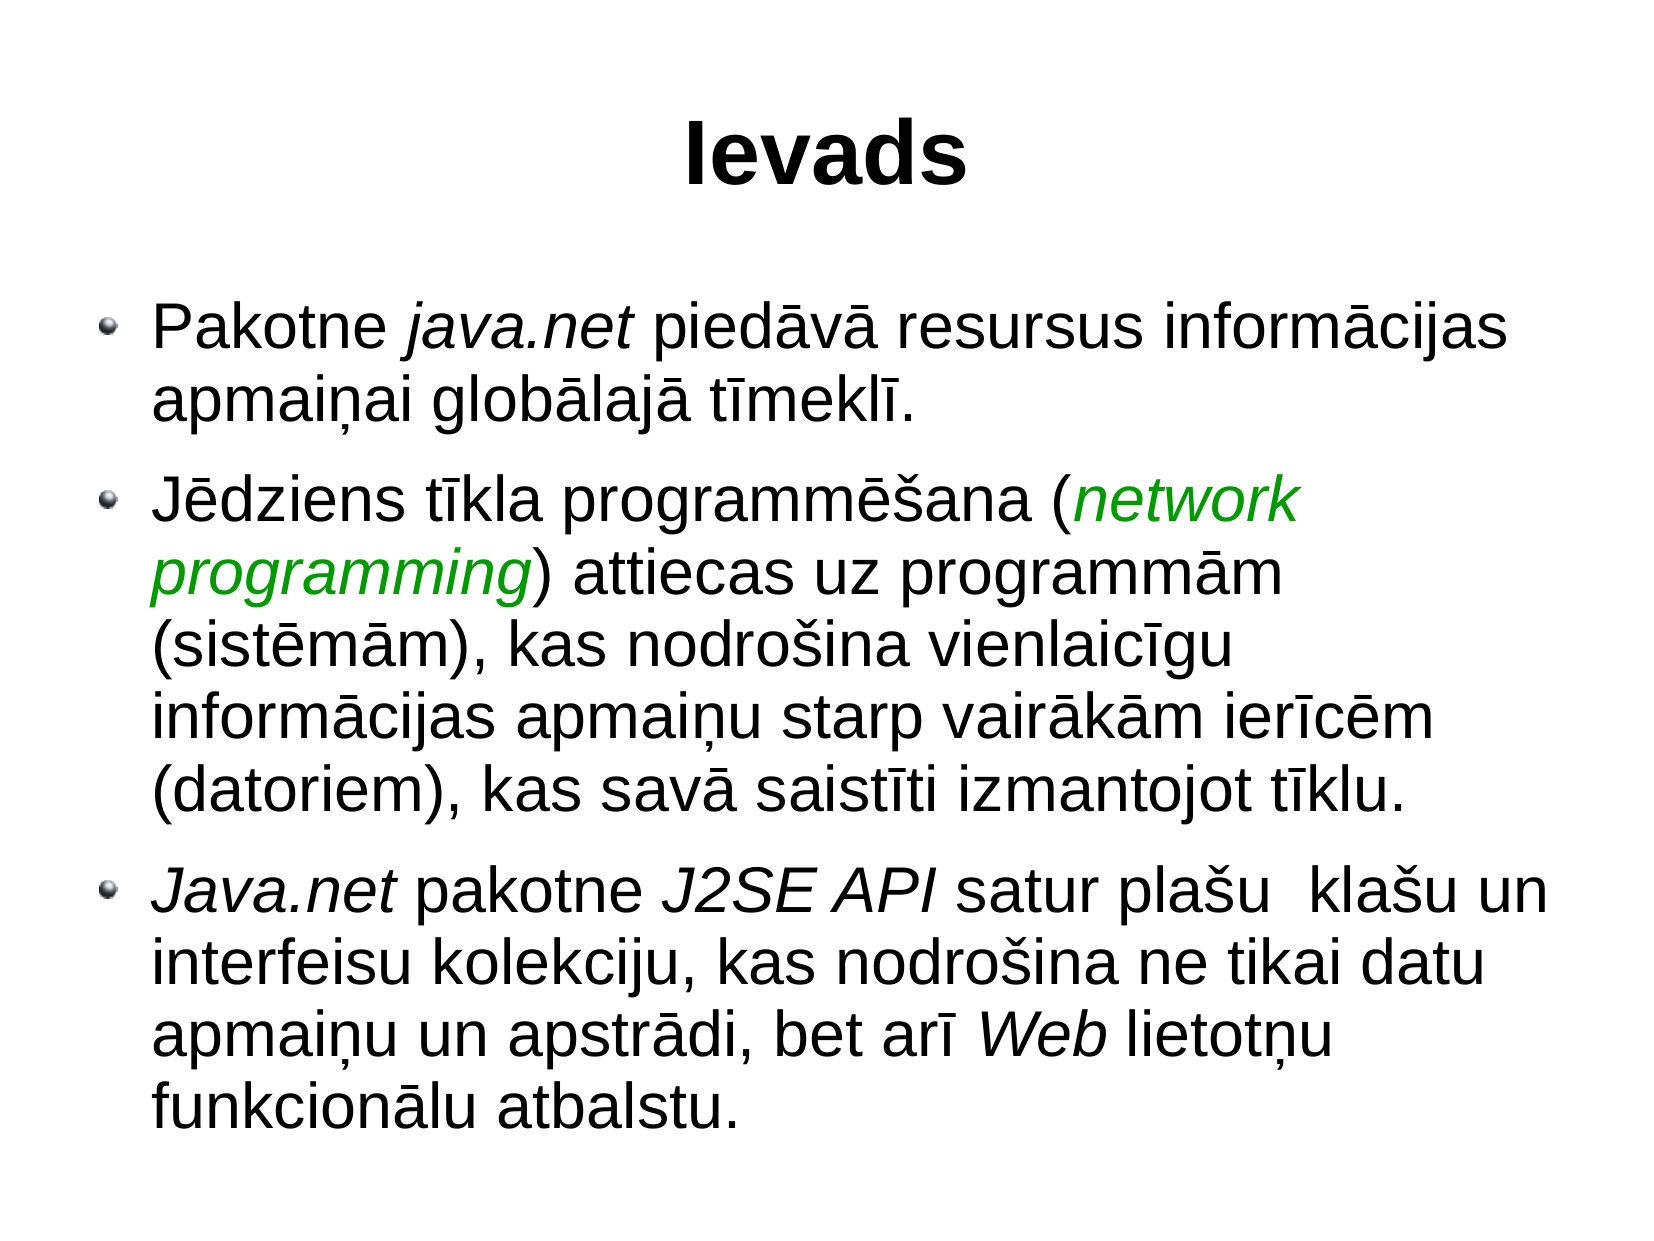

# Ievads
Pakotne java.net piedāvā resursus informācijas apmaiņai globālajā tīmeklī.
Jēdziens tīkla programmēšana (network programming) attiecas uz programmām (sistēmām), kas nodrošina vienlaicīgu informācijas apmaiņu starp vairākām ierīcēm (datoriem), kas savā saistīti izmantojot tīklu.
Java.net pakotne J2SE API satur plašu klašu un interfeisu kolekciju, kas nodrošina ne tikai datu apmaiņu un apstrādi, bet arī Web lietotņu funkcionālu atbalstu.